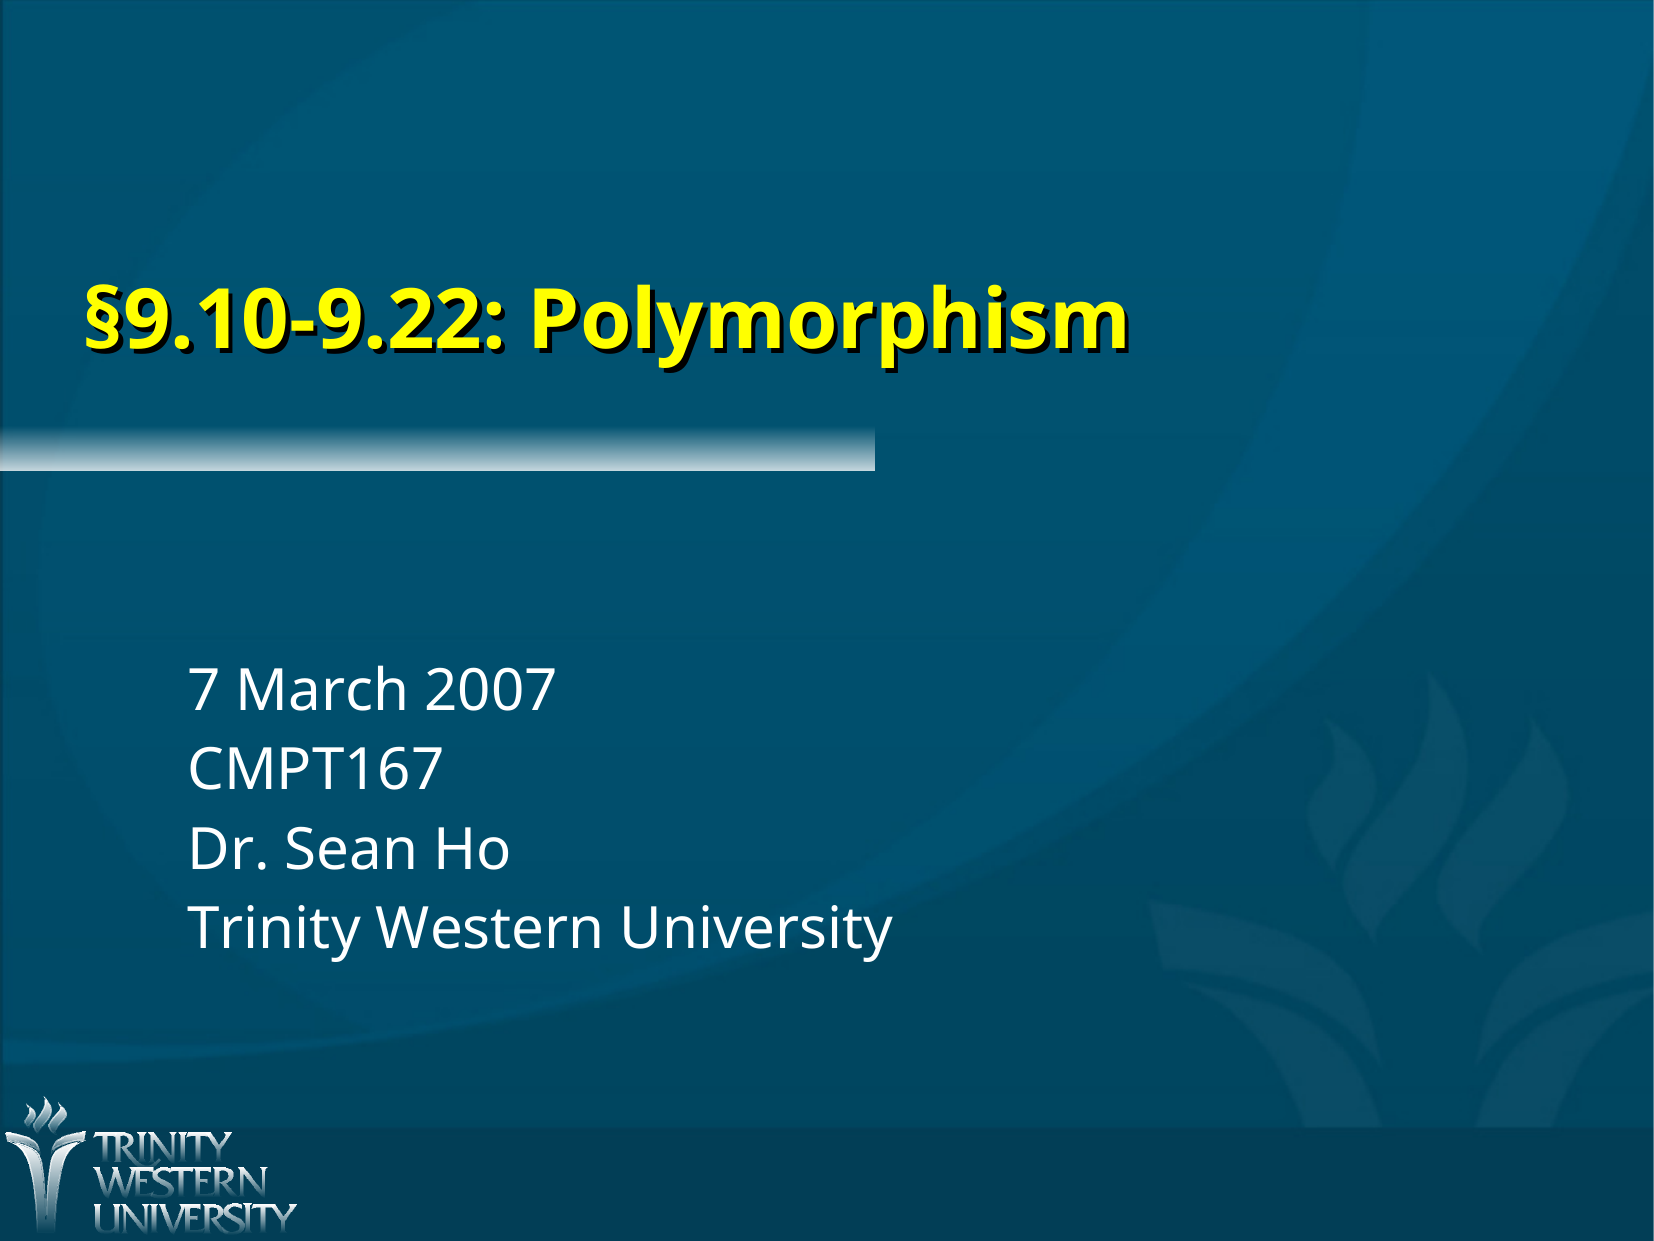

# §9.10-9.22: Polymorphism
7 March 2007
CMPT167
Dr. Sean Ho
Trinity Western University